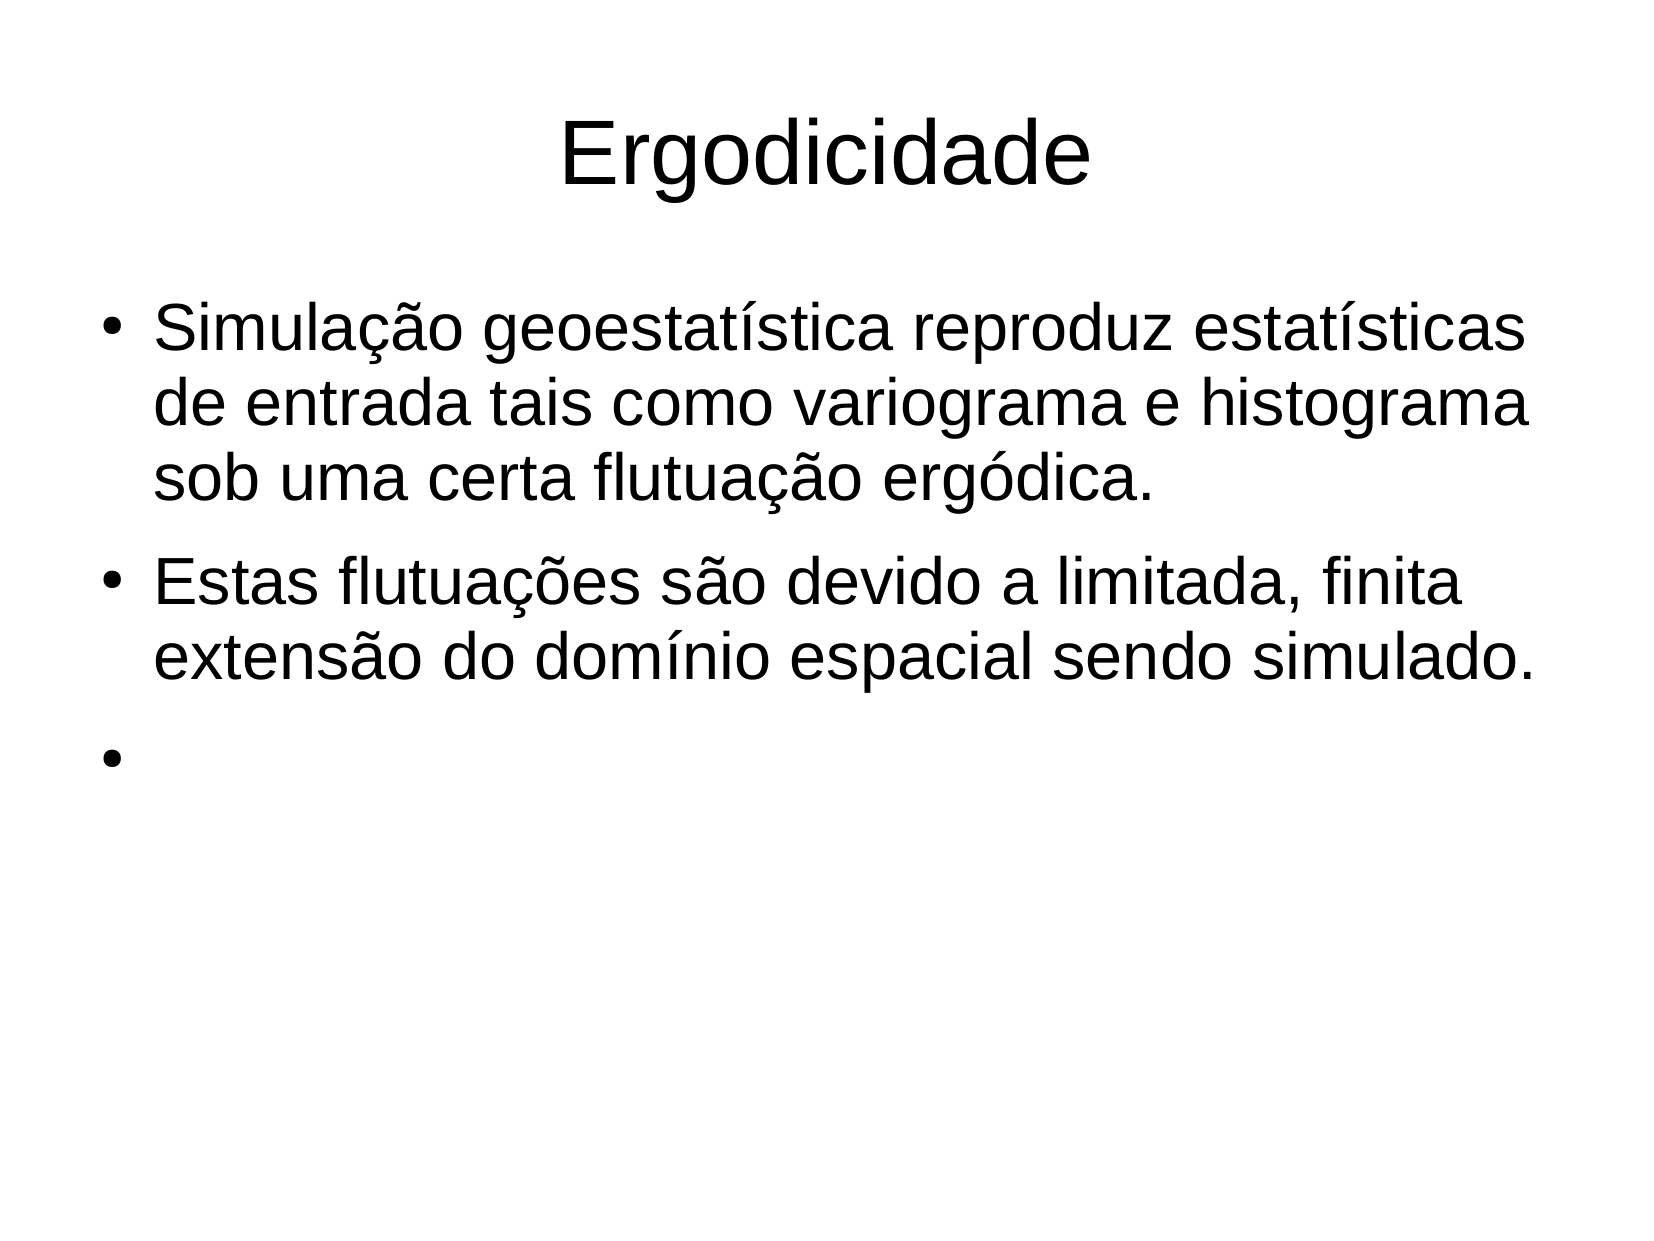

# Ergodicidade
Simulação geoestatística reproduz estatísticas de entrada tais como variograma e histograma sob uma certa flutuação ergódica.
Estas flutuações são devido a limitada, finita extensão do domínio espacial sendo simulado.